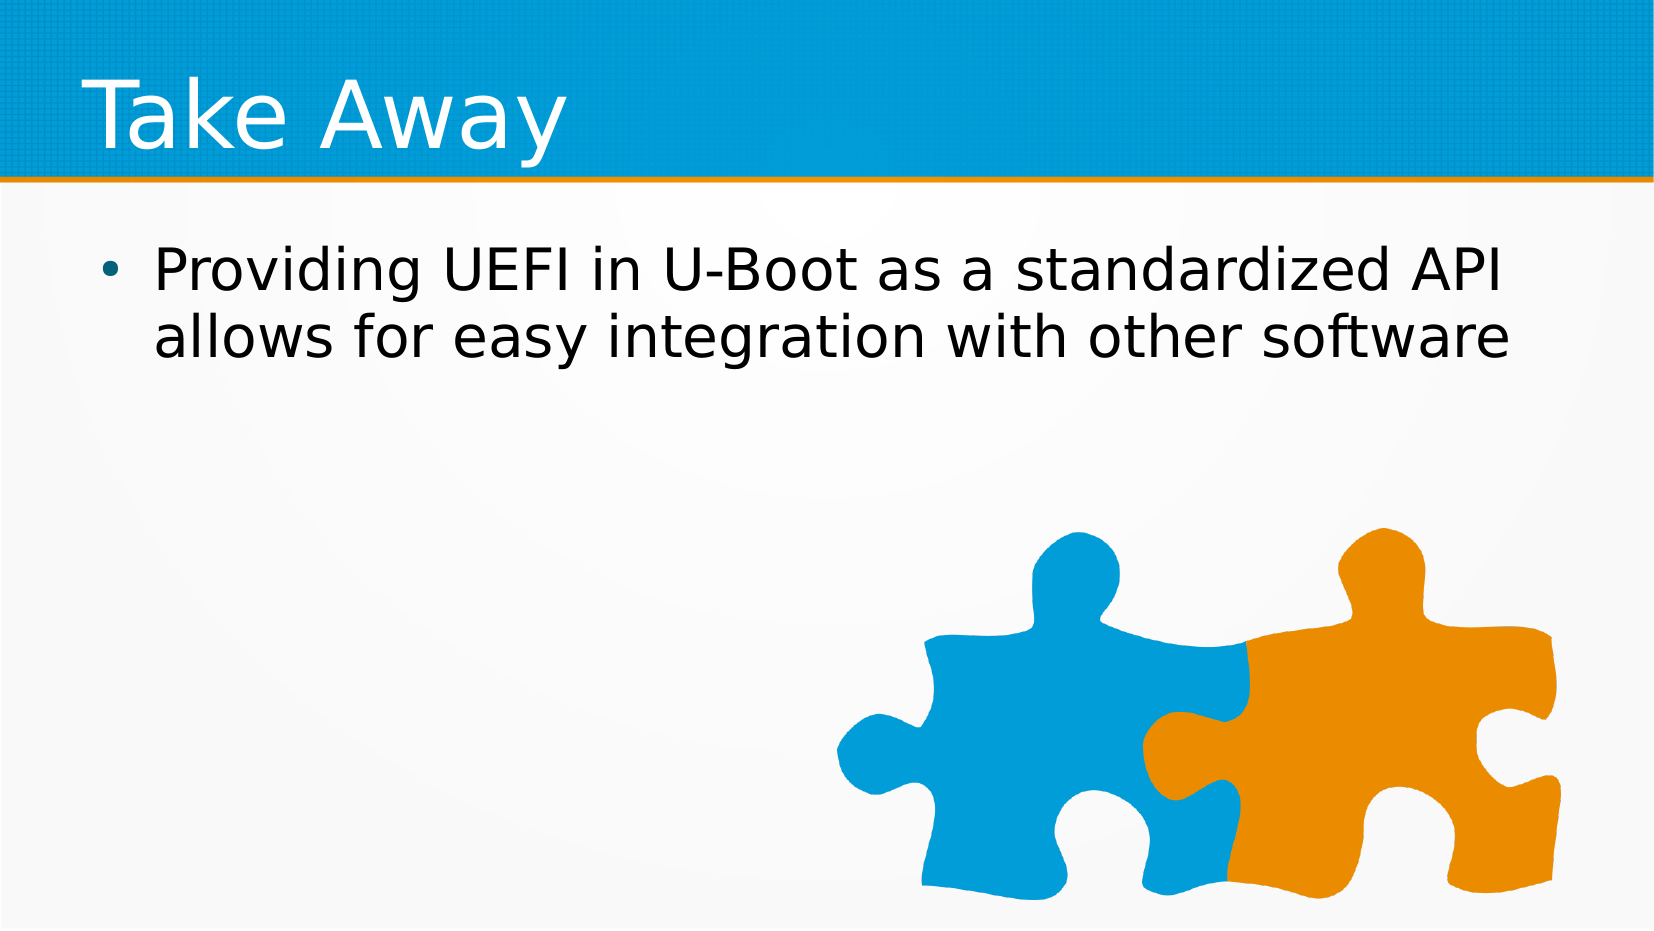

# Take Away
Providing UEFI in U-Boot as a standardized API allows for easy integration with other software